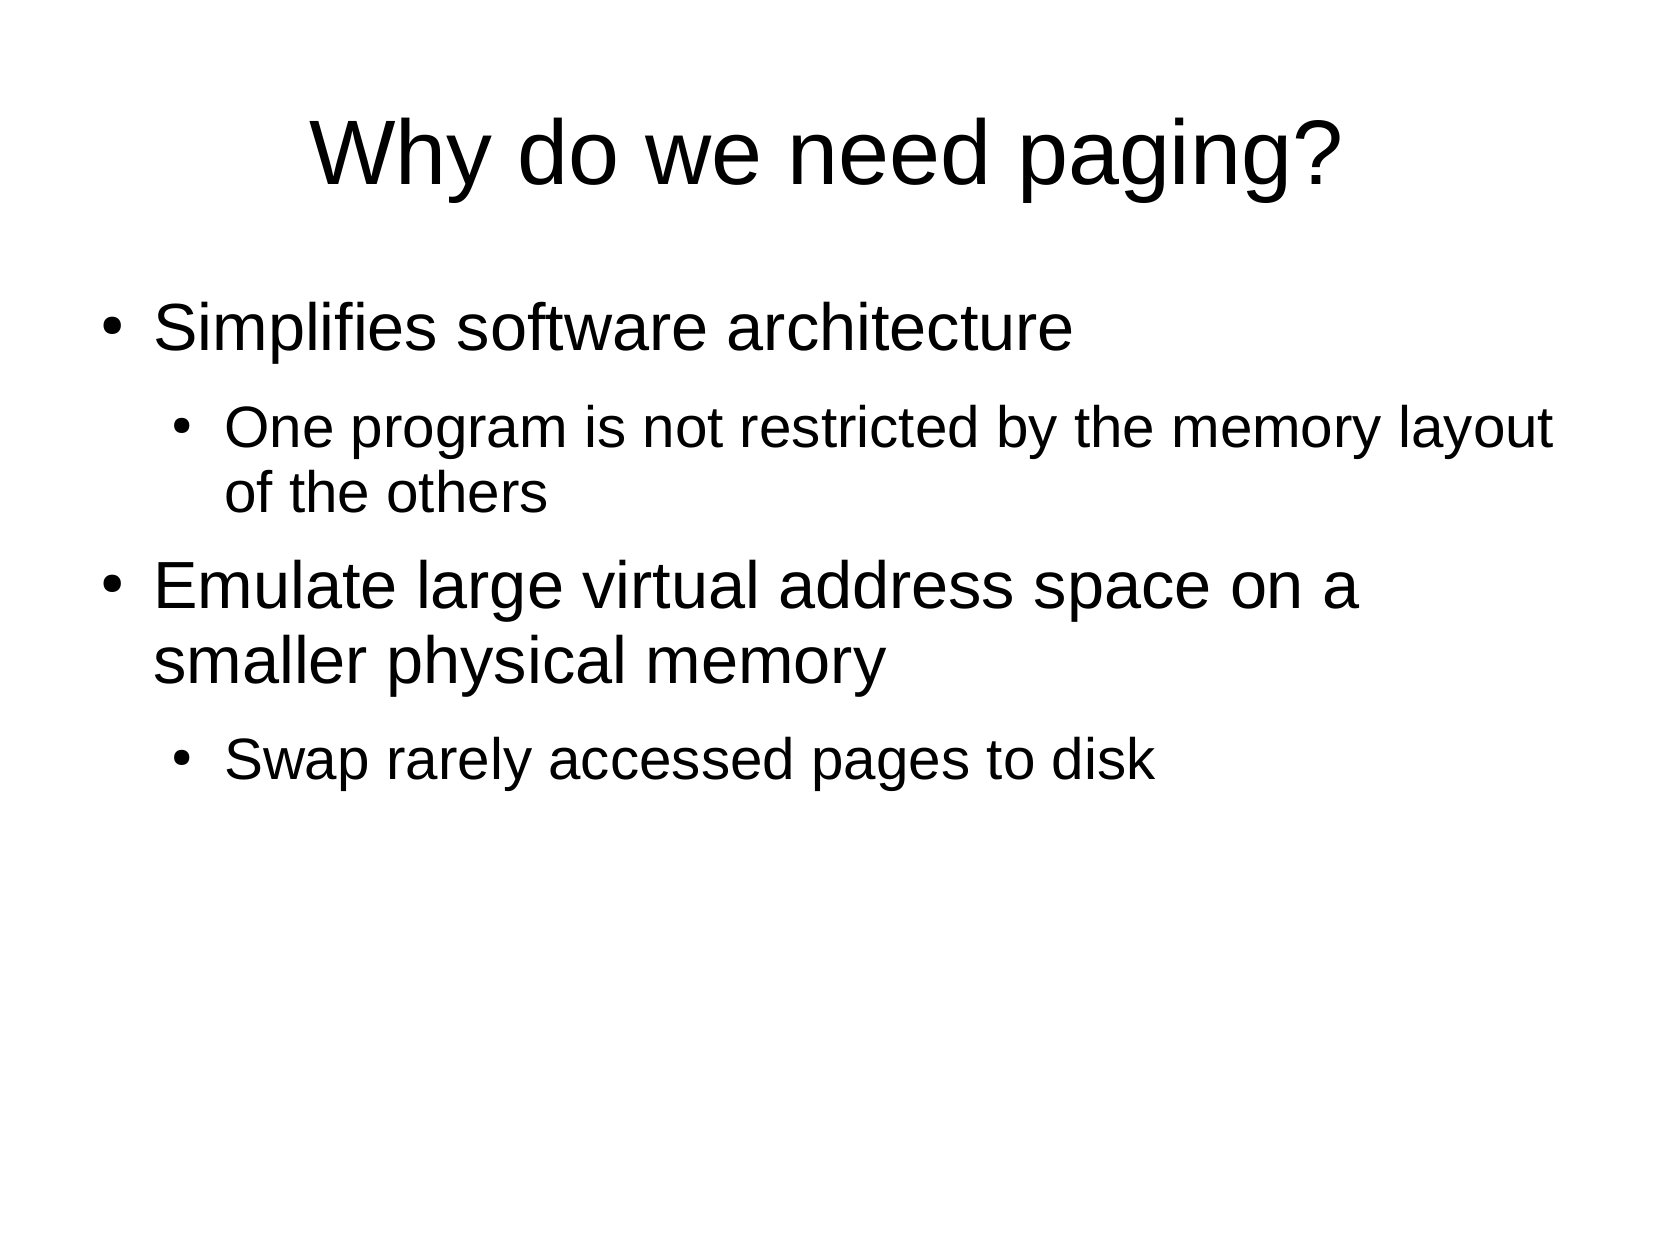

# Why do we need paging?
Simplifies software architecture
One program is not restricted by the memory layout of the others
Emulate large virtual address space on a smaller physical memory
Swap rarely accessed pages to disk